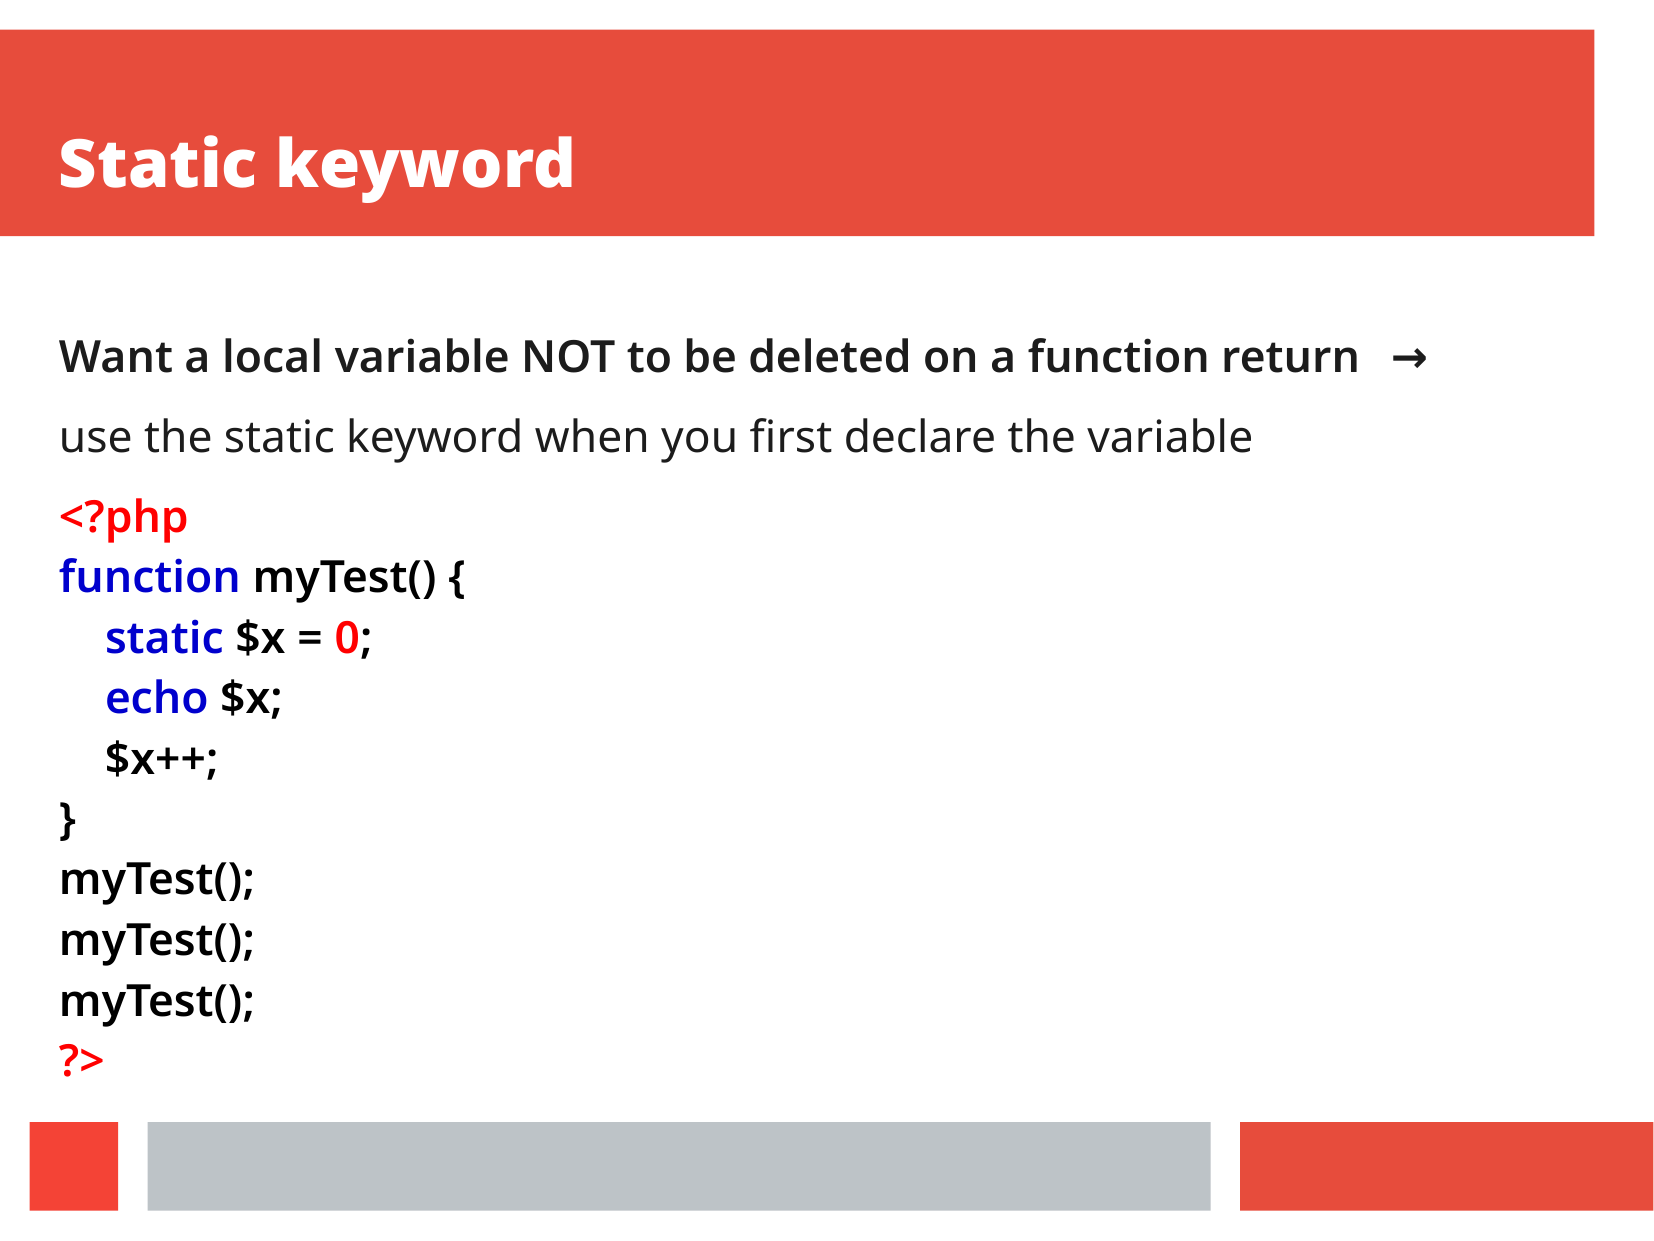

# Static keyword
Want a local variable NOT to be deleted on a function return	→
use the static keyword when you first declare the variable
<?php
function myTest() {
    static $x = 0;
    echo $x;
    $x++;
}
myTest();
myTest();
myTest();
?>